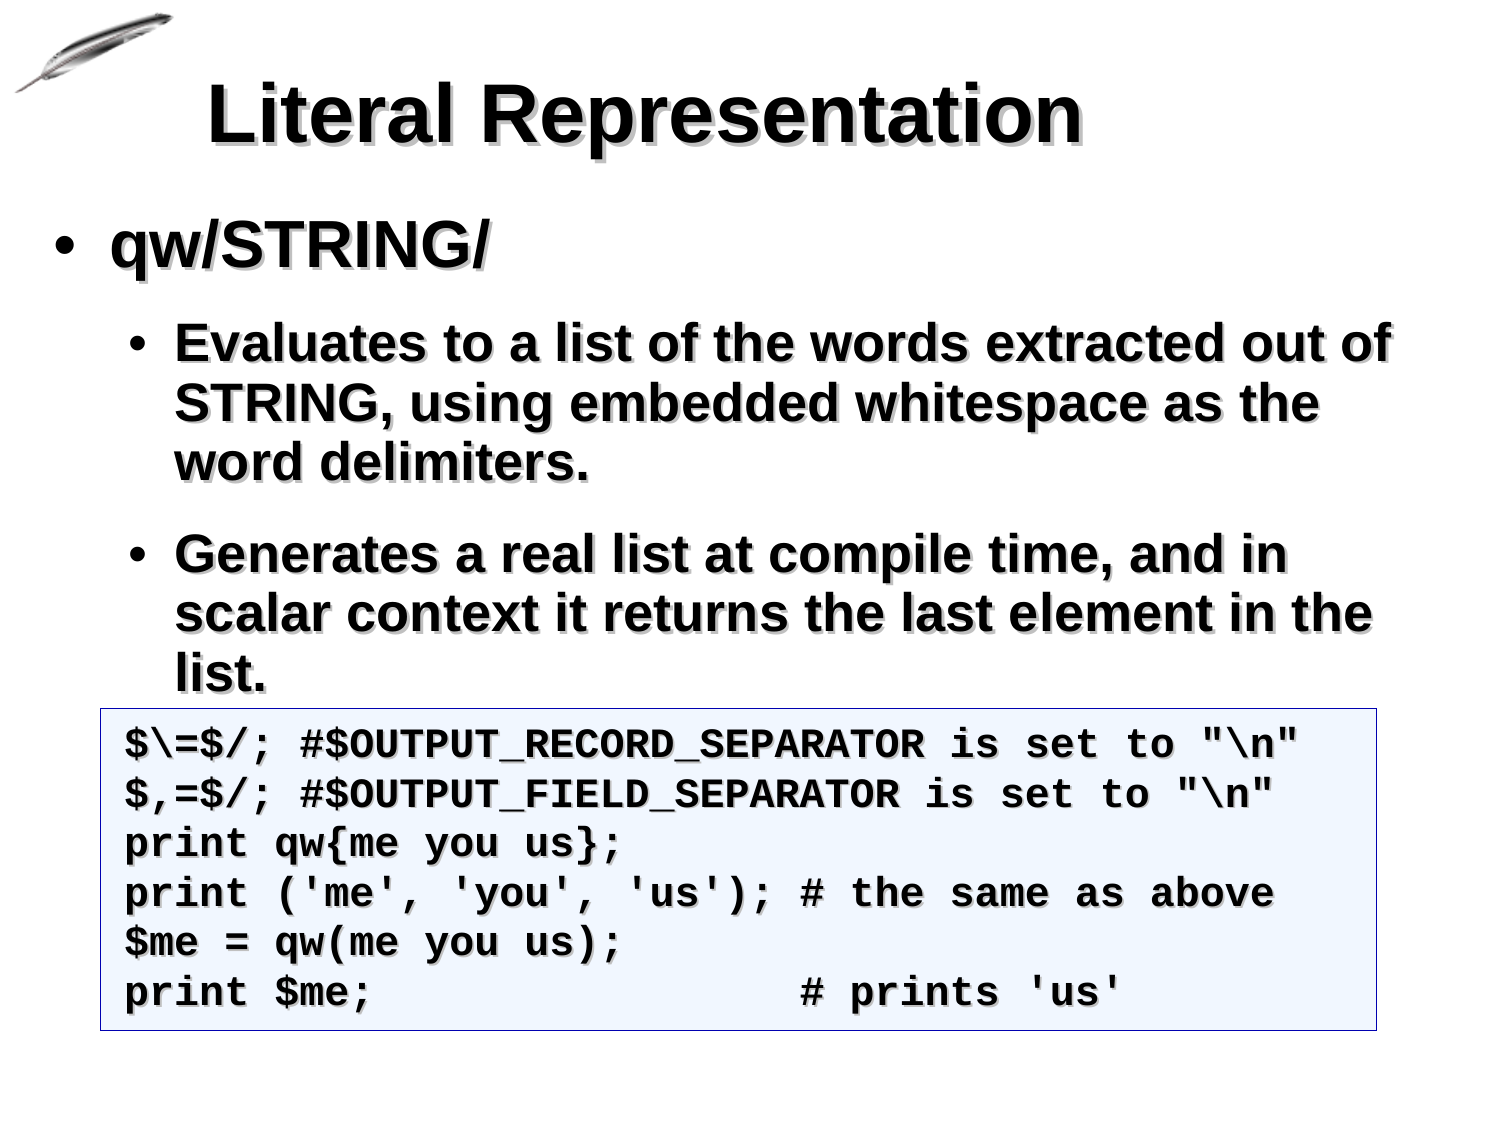

# Literal Representation
qw/STRING/
Evaluates to a list of the words extracted out of STRING, using embedded whitespace as the word delimiters.
Generates a real list at compile time, and in scalar context it returns the last element in the list.
$\=$/; #$OUTPUT_RECORD_SEPARATOR is set to "\n"
$,=$/; #$OUTPUT_FIELD_SEPARATOR is set to "\n"
print qw{me you us};
print ('me', 'you', 'us'); # the same as above
$me = qw(me you us);
print $me; # prints 'us'